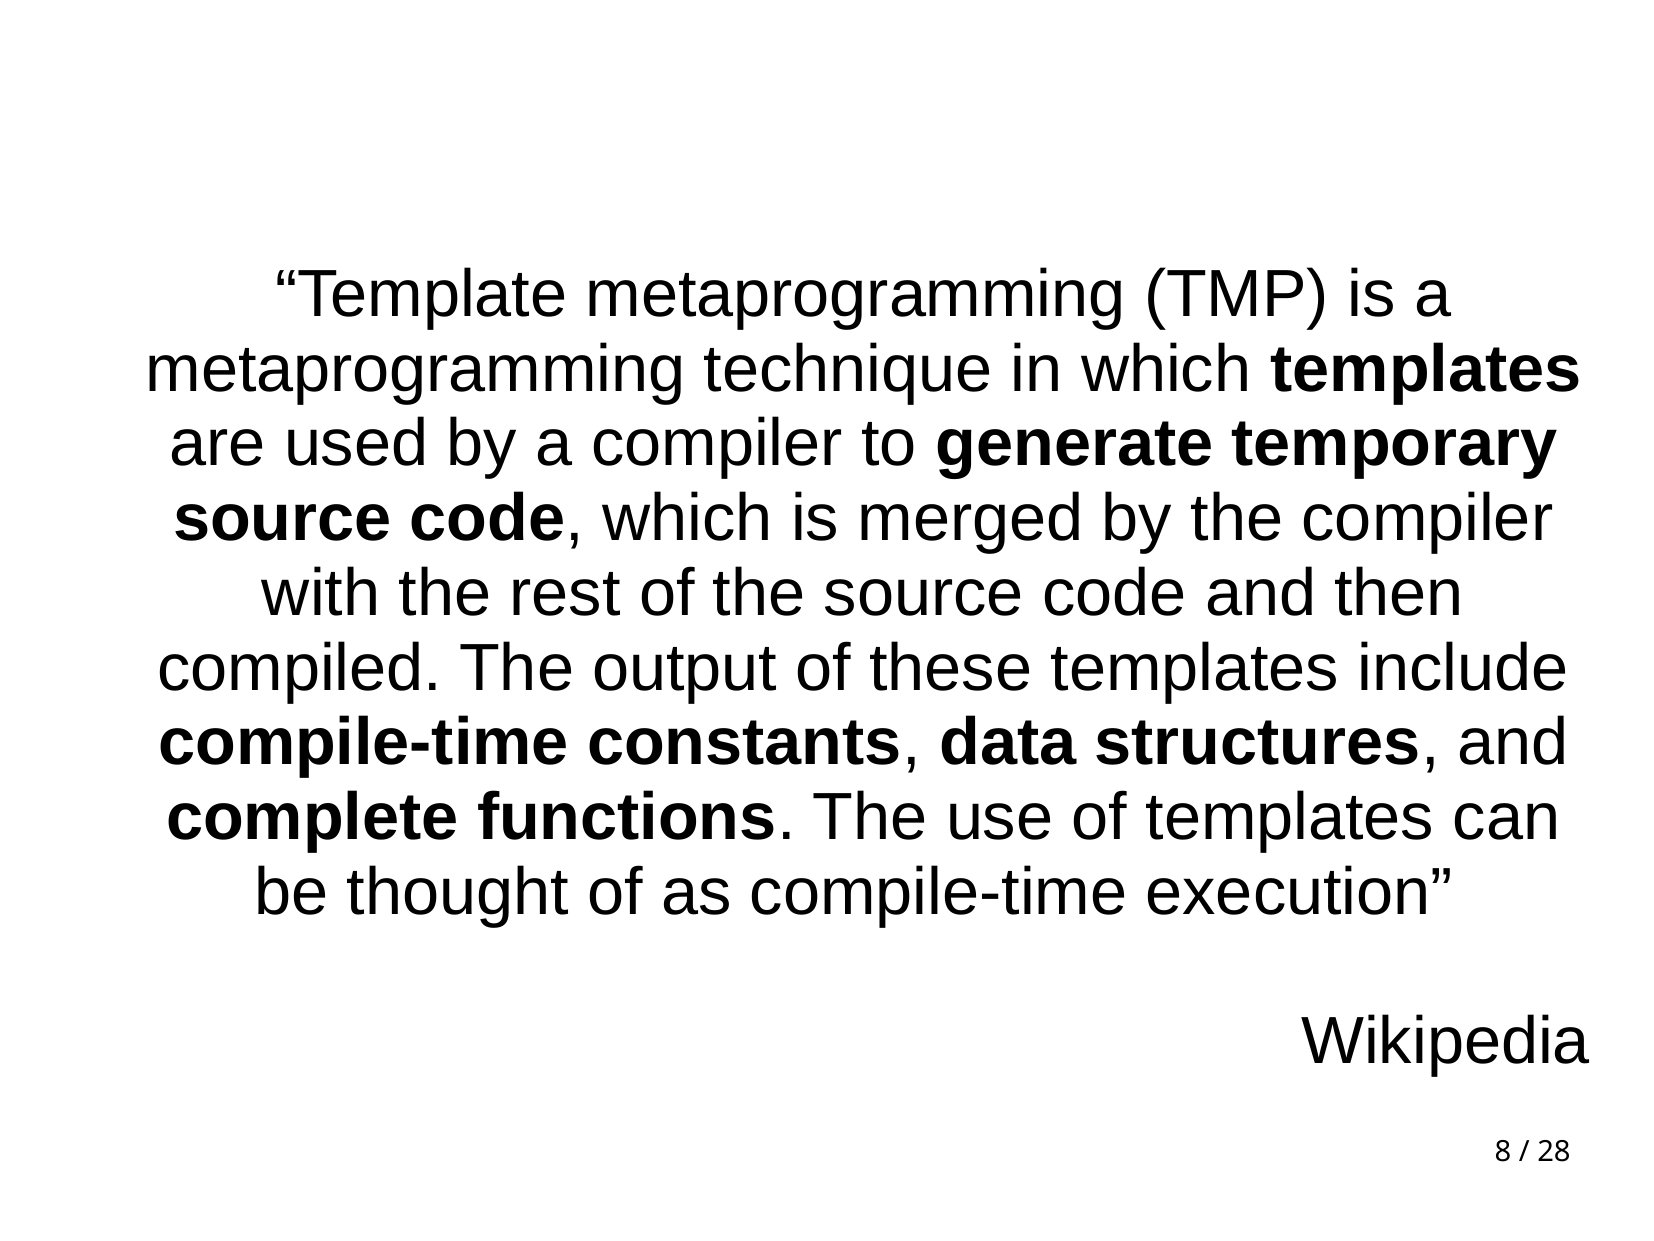

# “Template metaprogramming (TMP) is a metaprogramming technique in which templates are used by a compiler to generate temporary source code, which is merged by the compiler with the rest of the source code and then compiled. The output of these templates include compile-time constants, data structures, and complete functions. The use of templates can be thought of as compile-time execution”
Wikipedia
8